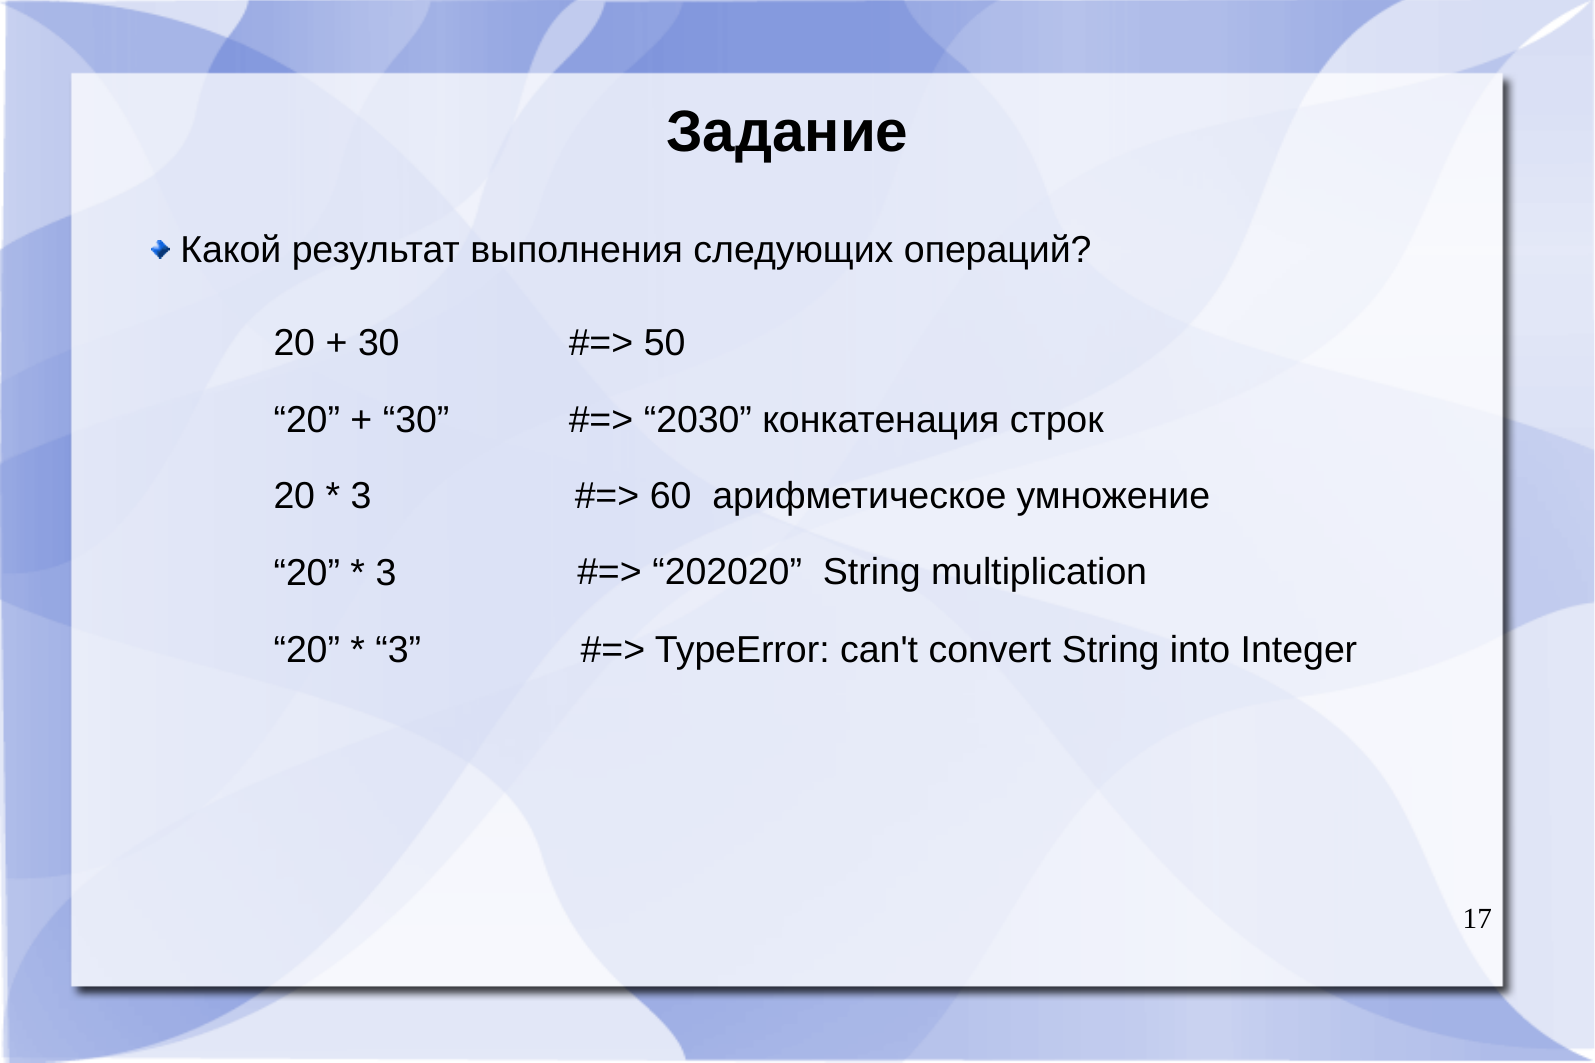

# Задание
 Какой результат выполнения следующих операций?
20 + 30
#=> 50
“20” + “30”
#=> “2030” конкатенация строк
20 * 3
#=> 60 арифметическое умножение
#=> “202020” String multiplication
“20” * 3
“20” * “3”
#=> TypeError: can't convert String into Integer
17